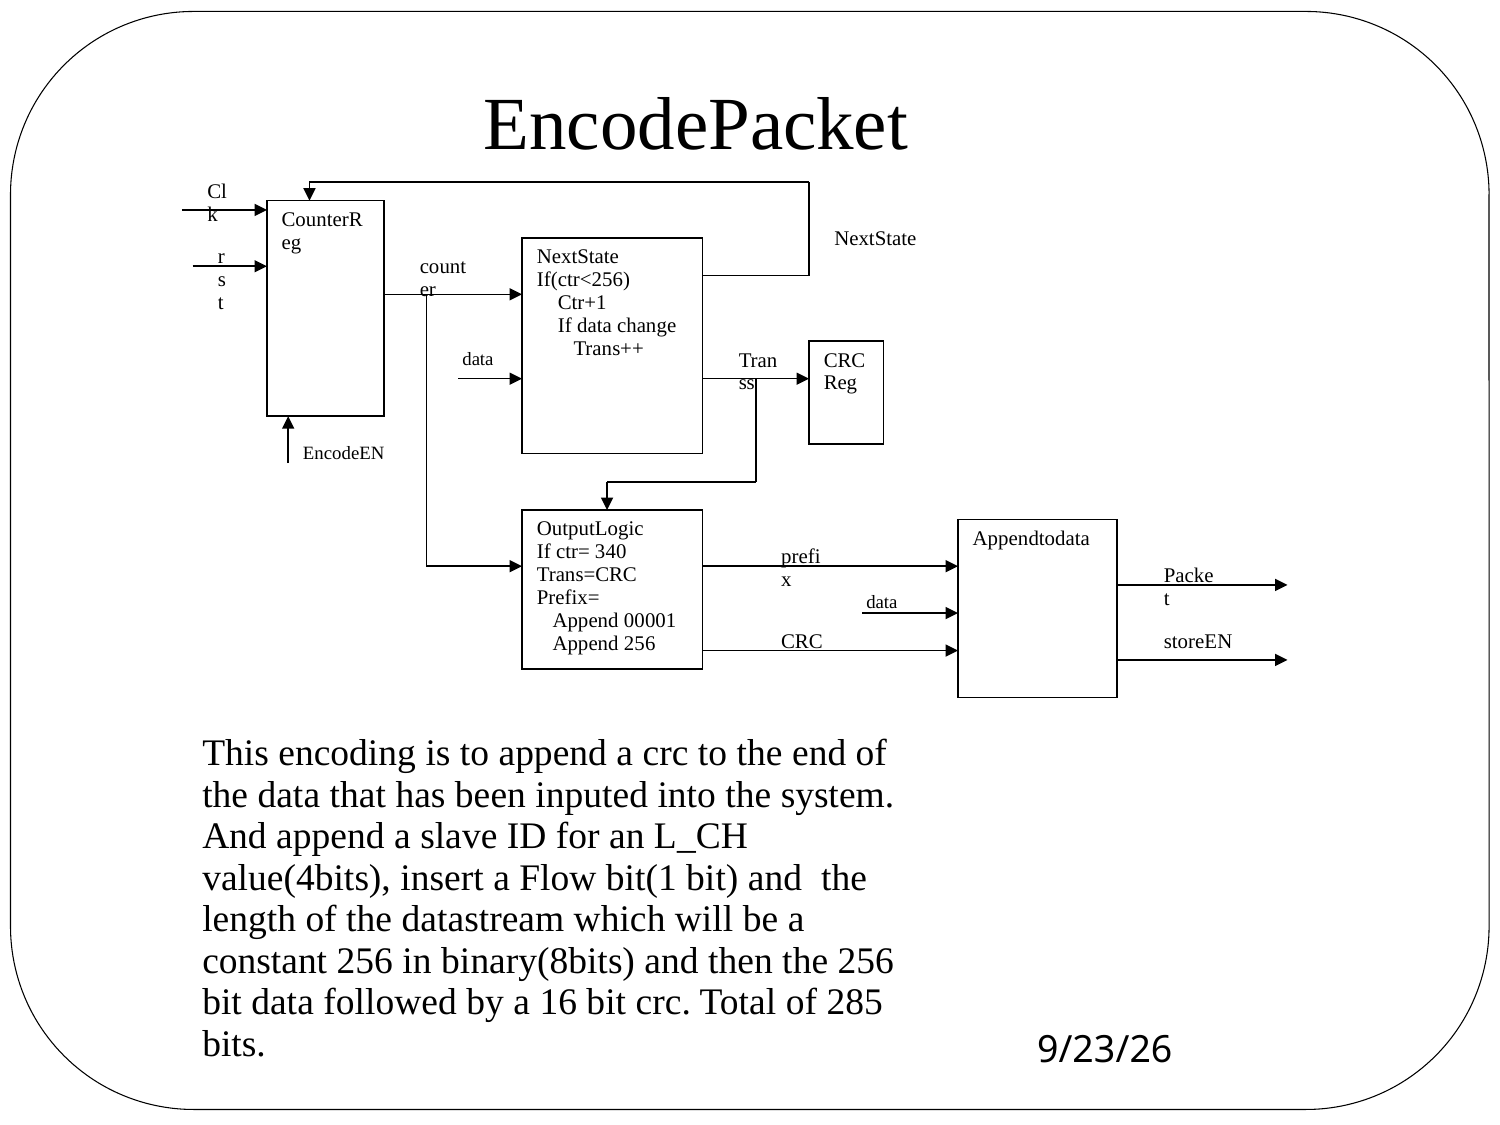

EncodePacket
Clk
CounterReg
NextState
rst
NextState
If(ctr<256)
 Ctr+1
 If data change
 Trans++
counter
data
Transs
CRC
Reg
EncodeEN
OutputLogic
If ctr= 340
Trans=CRC
Prefix=
 Append 00001
 Append 256
Appendtodata
prefix
Packet
data
CRC
storeEN
This encoding is to append a crc to the end of the data that has been inputed into the system. And append a slave ID for an L_CH value(4bits), insert a Flow bit(1 bit) and the length of the datastream which will be a constant 256 in binary(8bits) and then the 256 bit data followed by a 16 bit crc. Total of 285 bits.